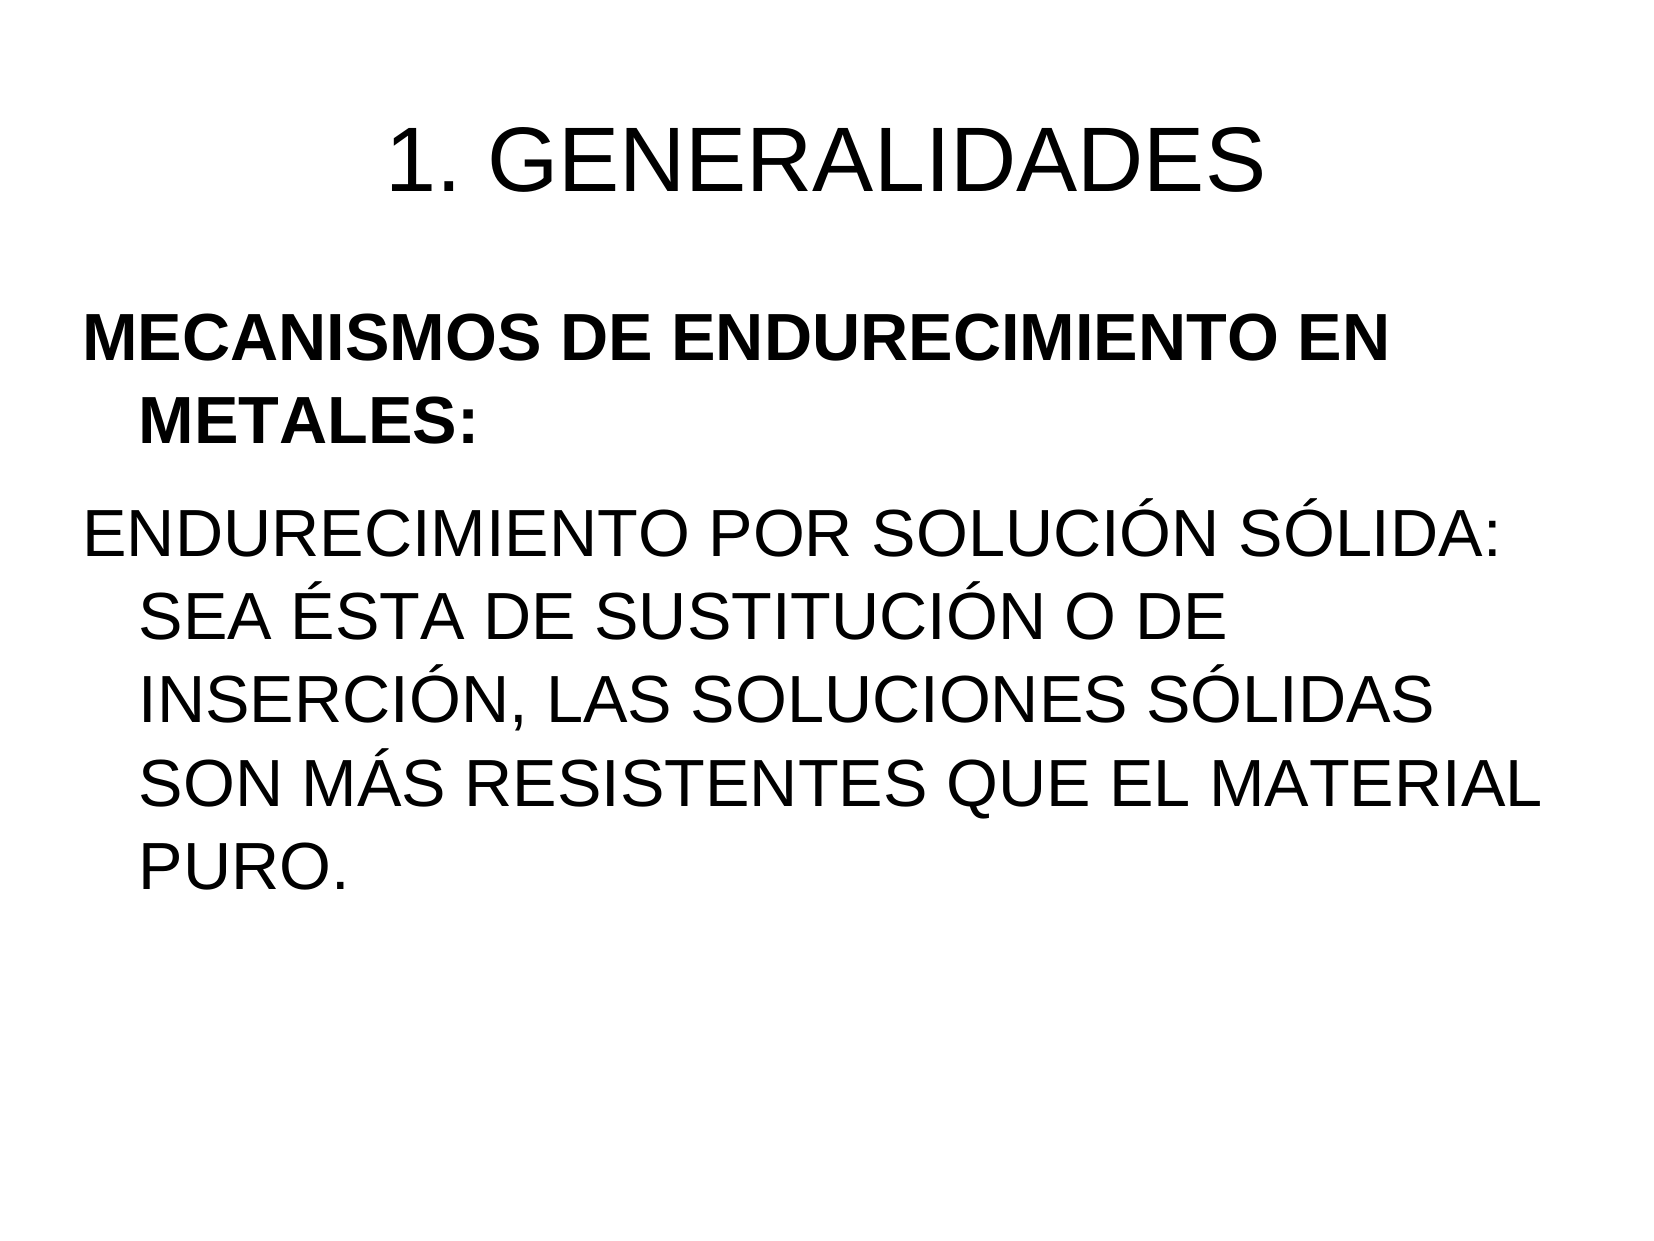

# 1. GENERALIDADES
MECANISMOS DE ENDURECIMIENTO EN METALES:
ENDURECIMIENTO POR SOLUCIÓN SÓLIDA: SEA ÉSTA DE SUSTITUCIÓN O DE INSERCIÓN, LAS SOLUCIONES SÓLIDAS SON MÁS RESISTENTES QUE EL MATERIAL PURO.